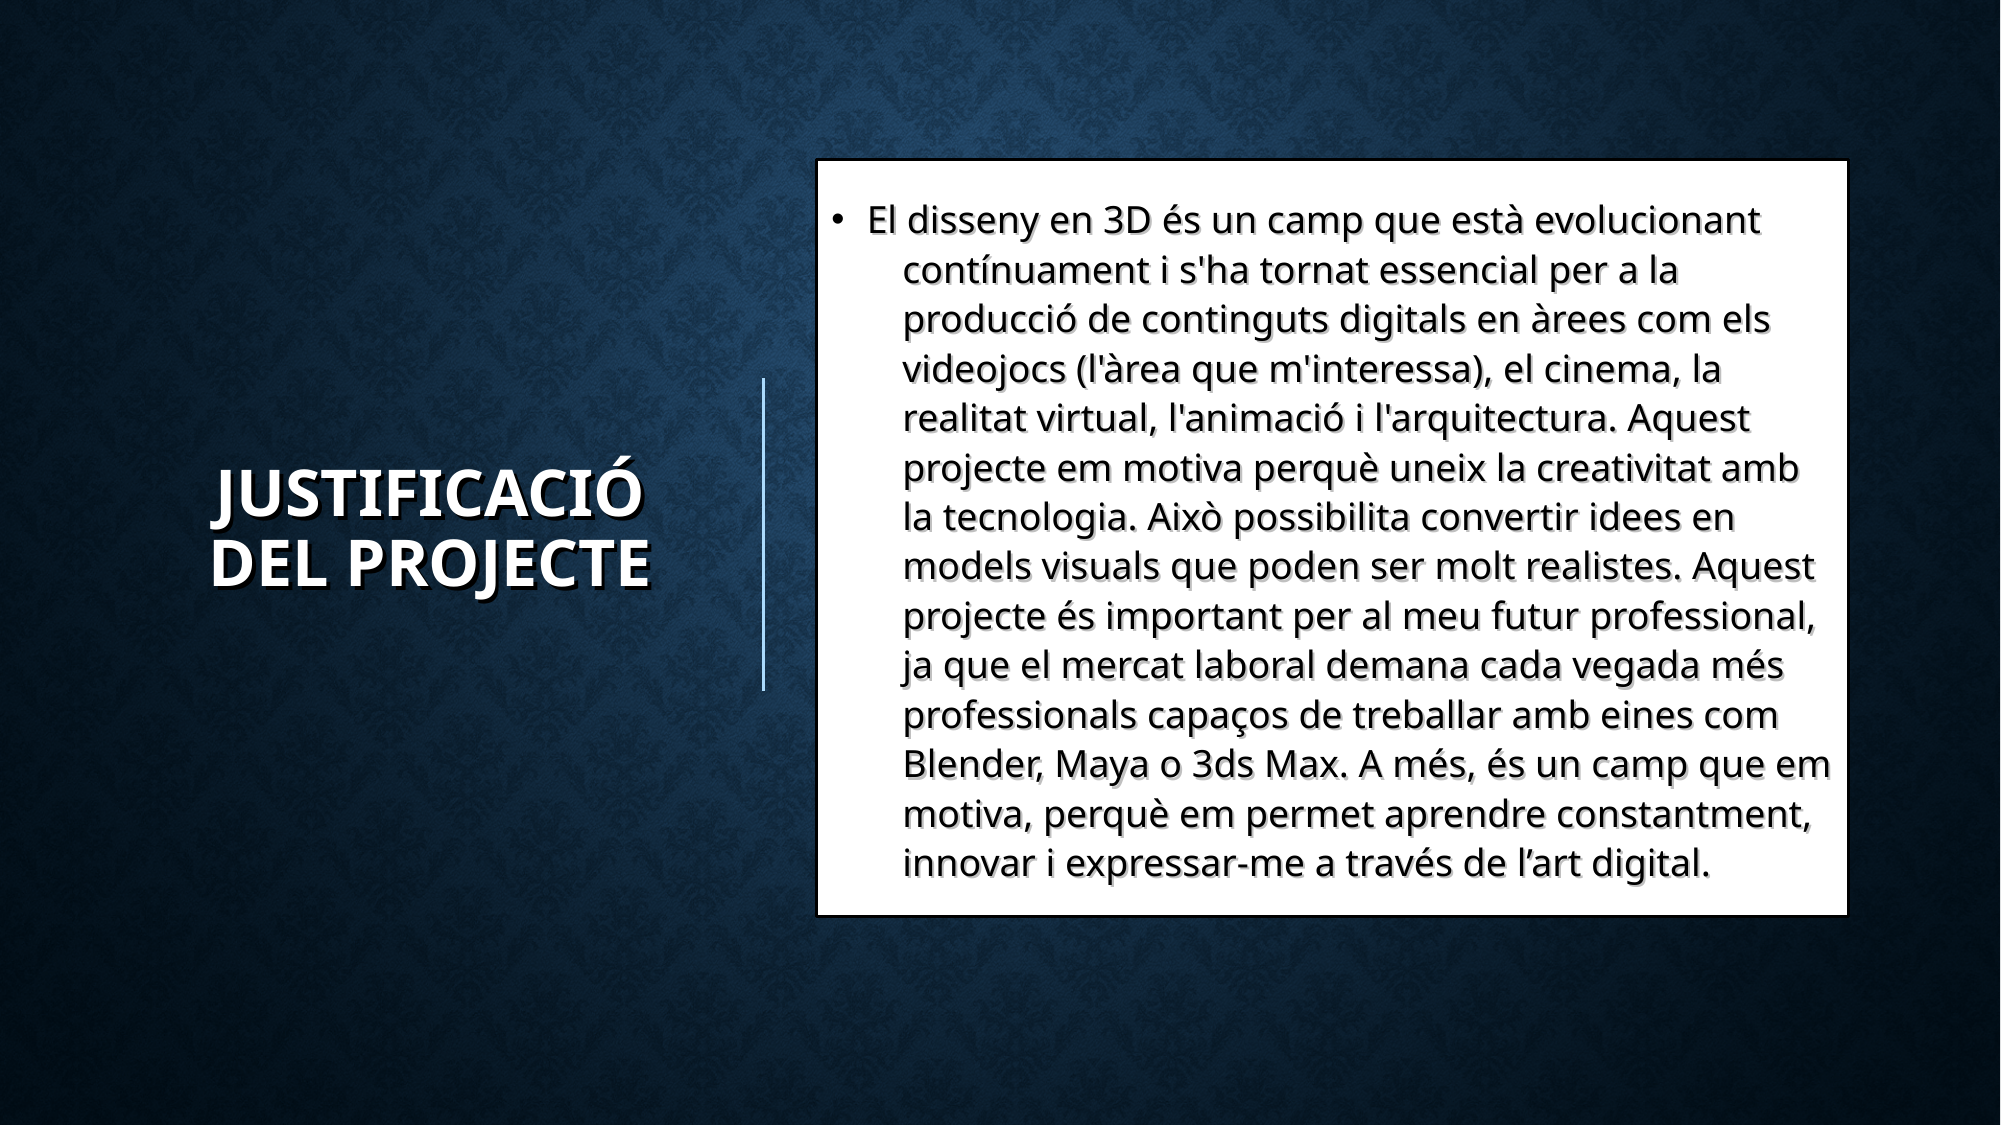

# Justificació del projecte
El disseny en 3D és un camp que està evolucionant contínuament i s'ha tornat essencial per a la producció de continguts digitals en àrees com els videojocs (l'àrea que m'interessa), el cinema, la realitat virtual, l'animació i l'arquitectura. Aquest projecte em motiva perquè uneix la creativitat amb la tecnologia. Això possibilita convertir idees en models visuals que poden ser molt realistes. Aquest projecte és important per al meu futur professional, ja que el mercat laboral demana cada vegada més professionals capaços de treballar amb eines com Blender, Maya o 3ds Max. A més, és un camp que em motiva, perquè em permet aprendre constantment, innovar i expressar-me a través de l’art digital.